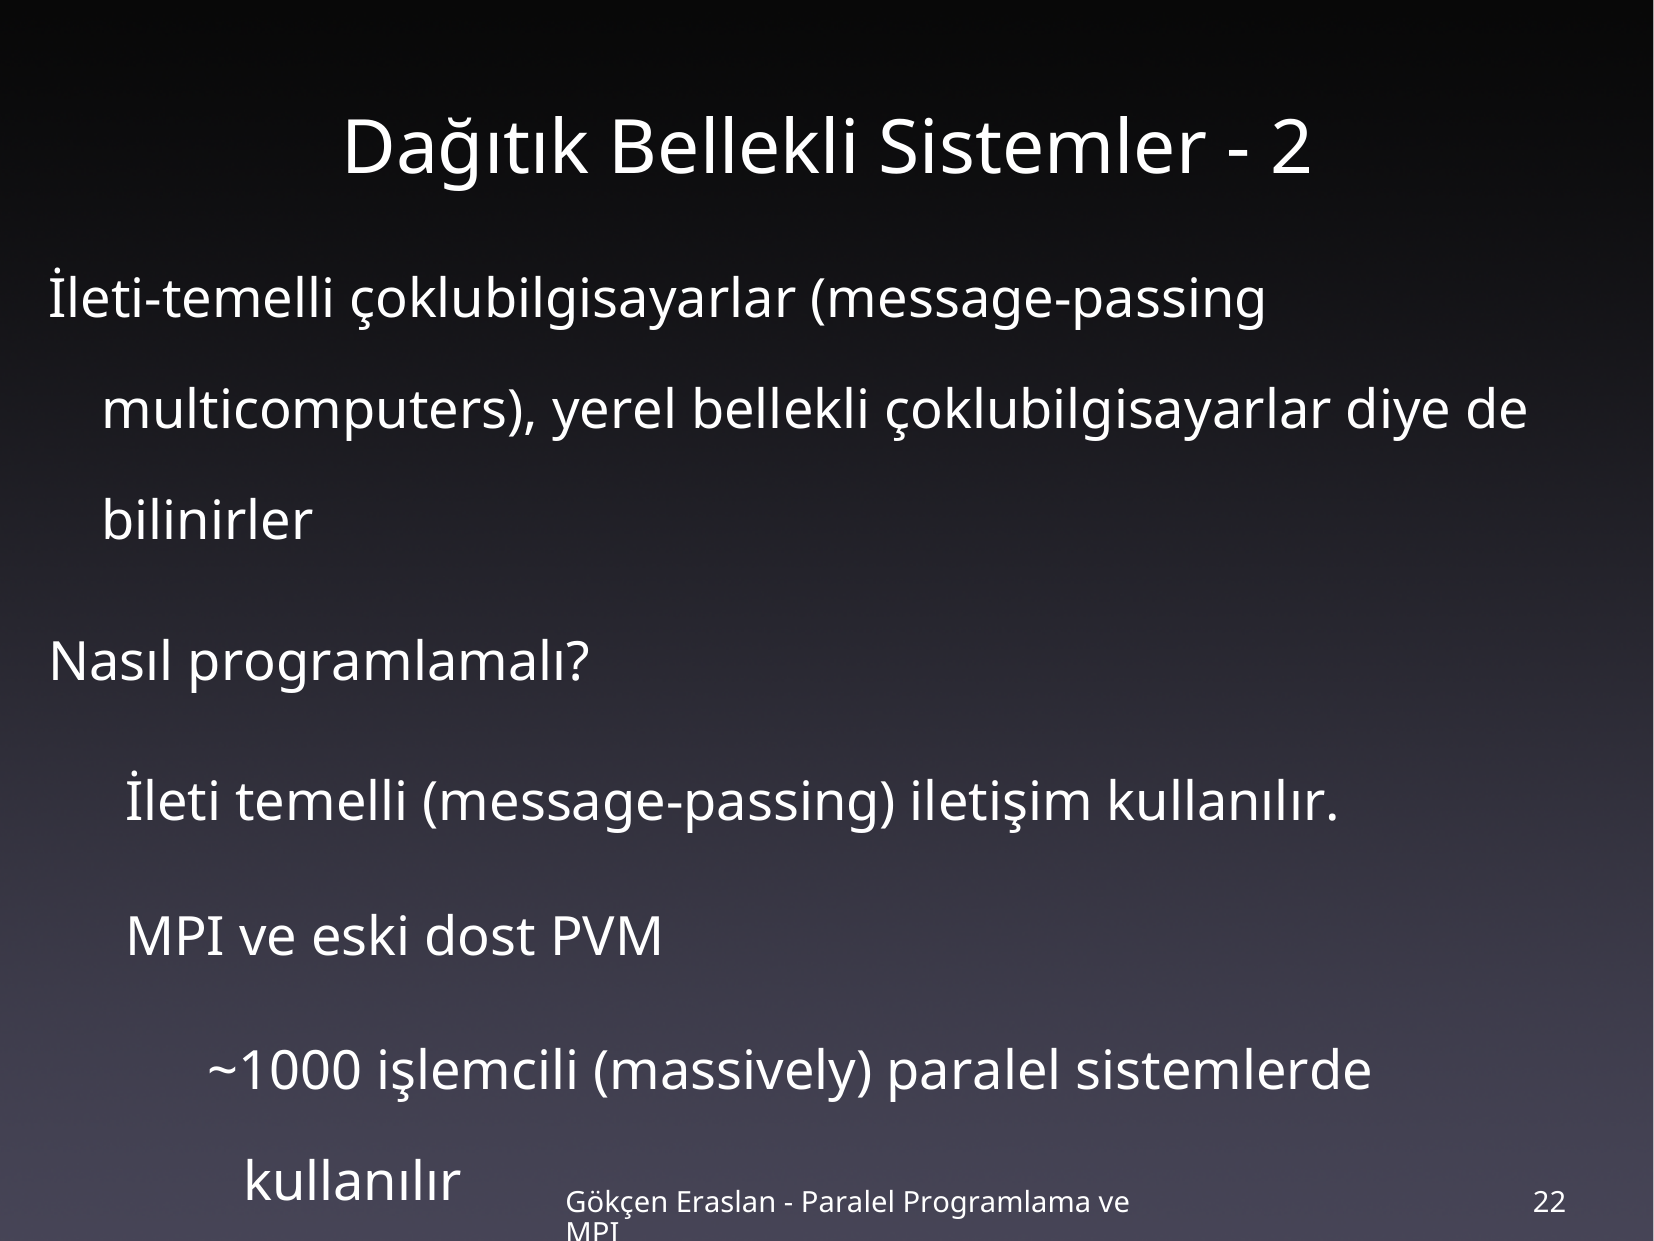

# Dağıtık Bellekli Sistemler - 2
İleti-temelli çoklubilgisayarlar (message-passing multicomputers), yerel bellekli çoklubilgisayarlar diye de bilinirler
Nasıl programlamalı?
İleti temelli (message-passing) iletişim kullanılır.
MPI ve eski dost PVM
~1000 işlemcili (massively) paralel sistemlerde kullanılır
Ortak bellekte de kullanılabilir
Gökçen Eraslan - Paralel Programlama ve MPI
22